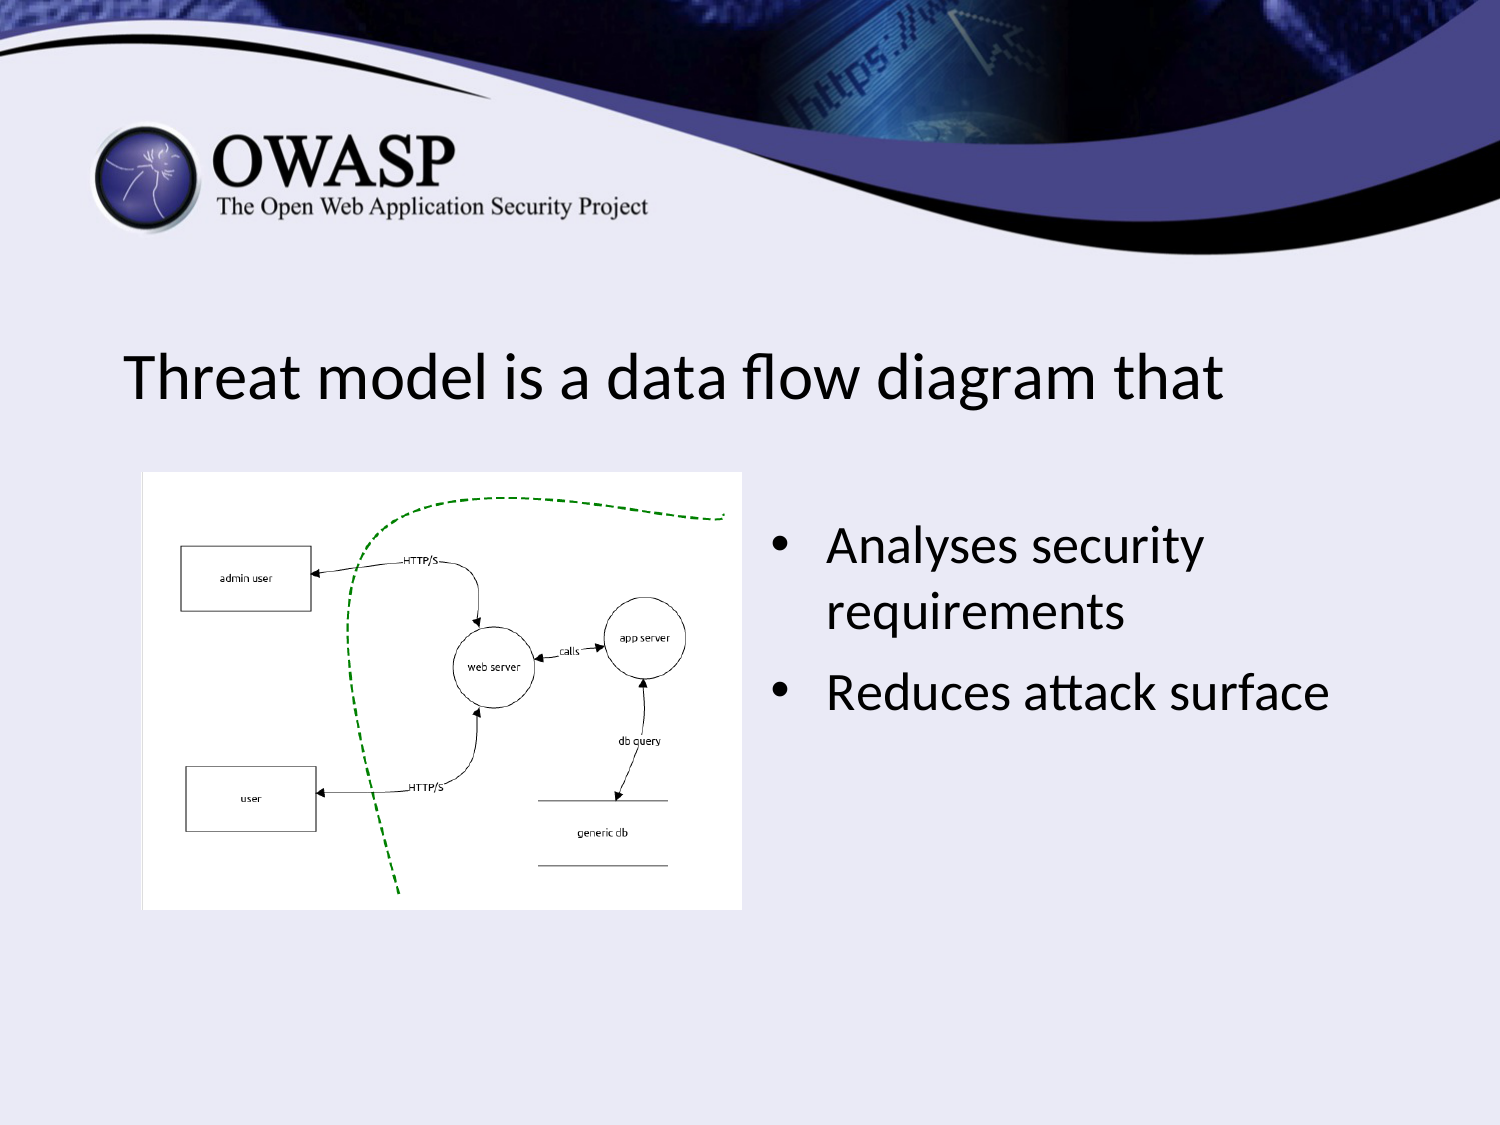

#
Threat model is a data flow diagram that
Analyses security requirements
Reduces attack surface